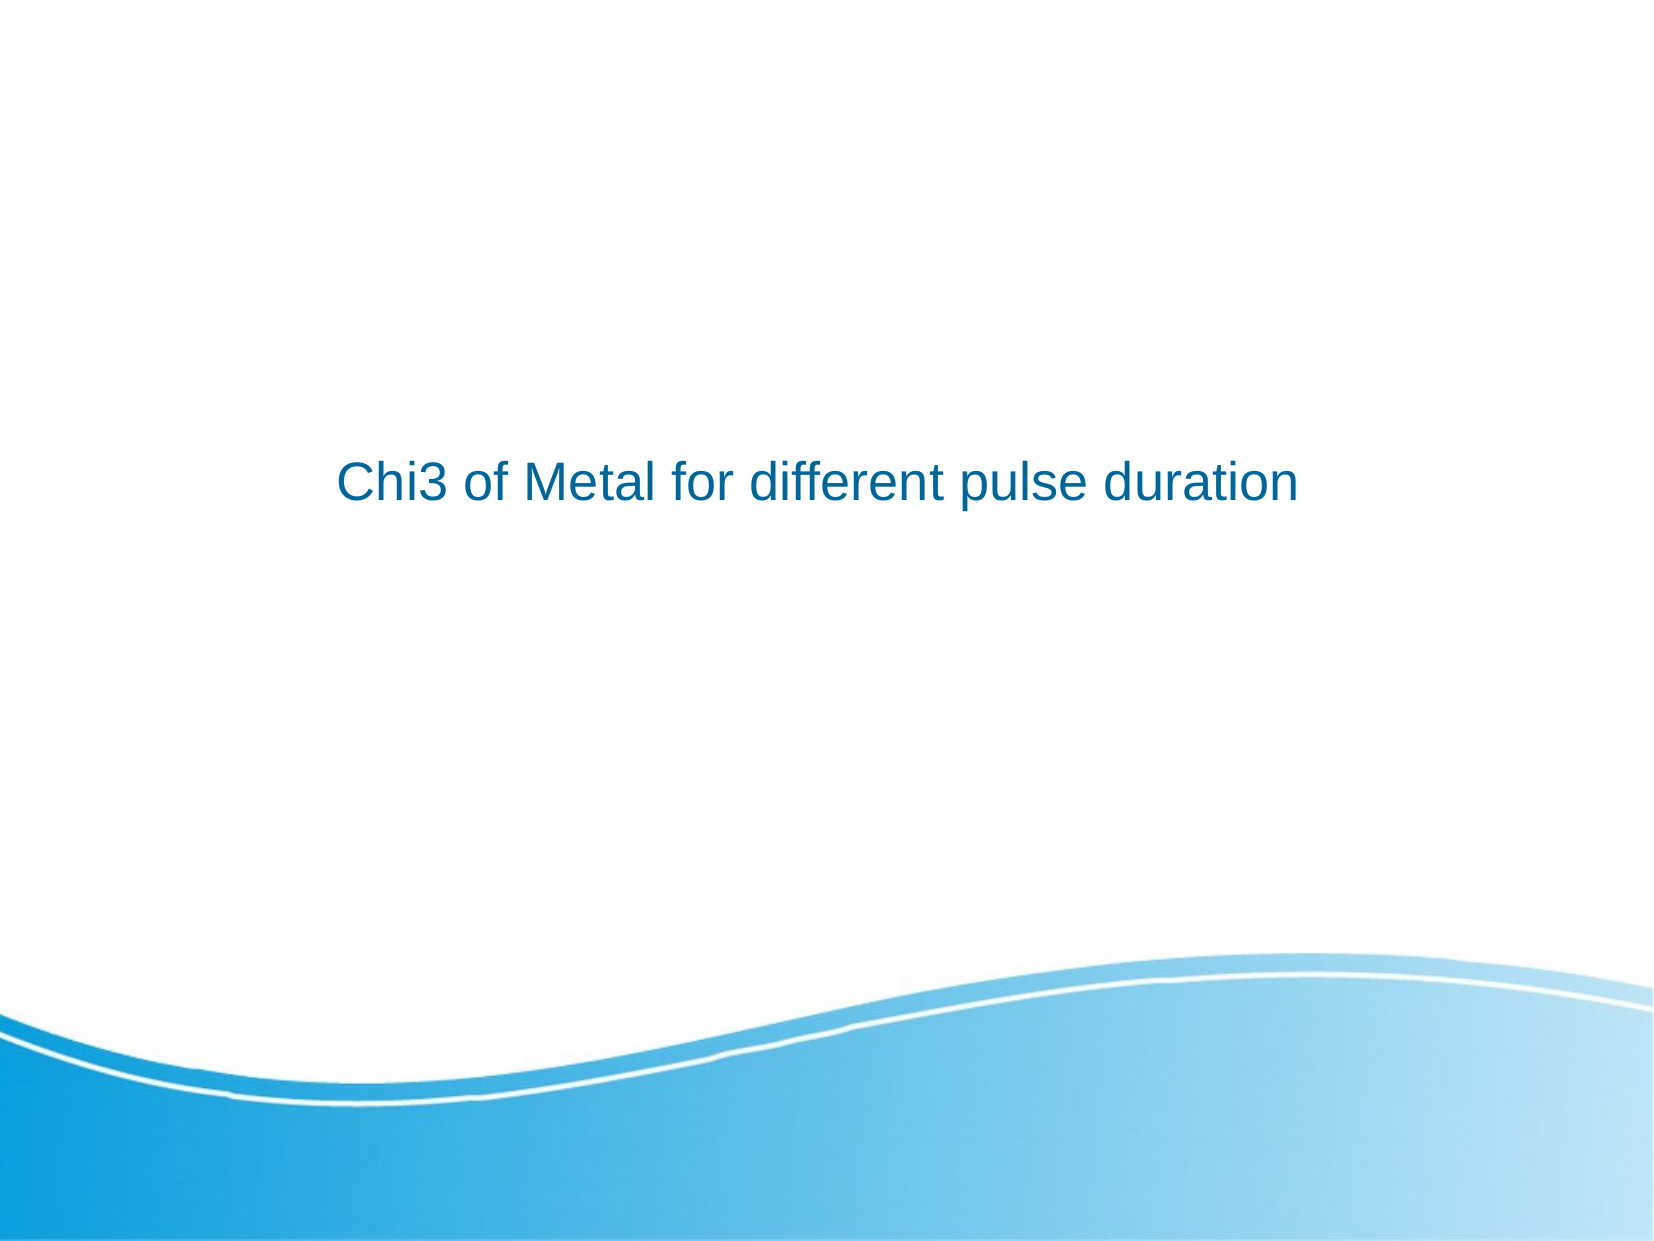

# Chi3 of Metal for different pulse duration